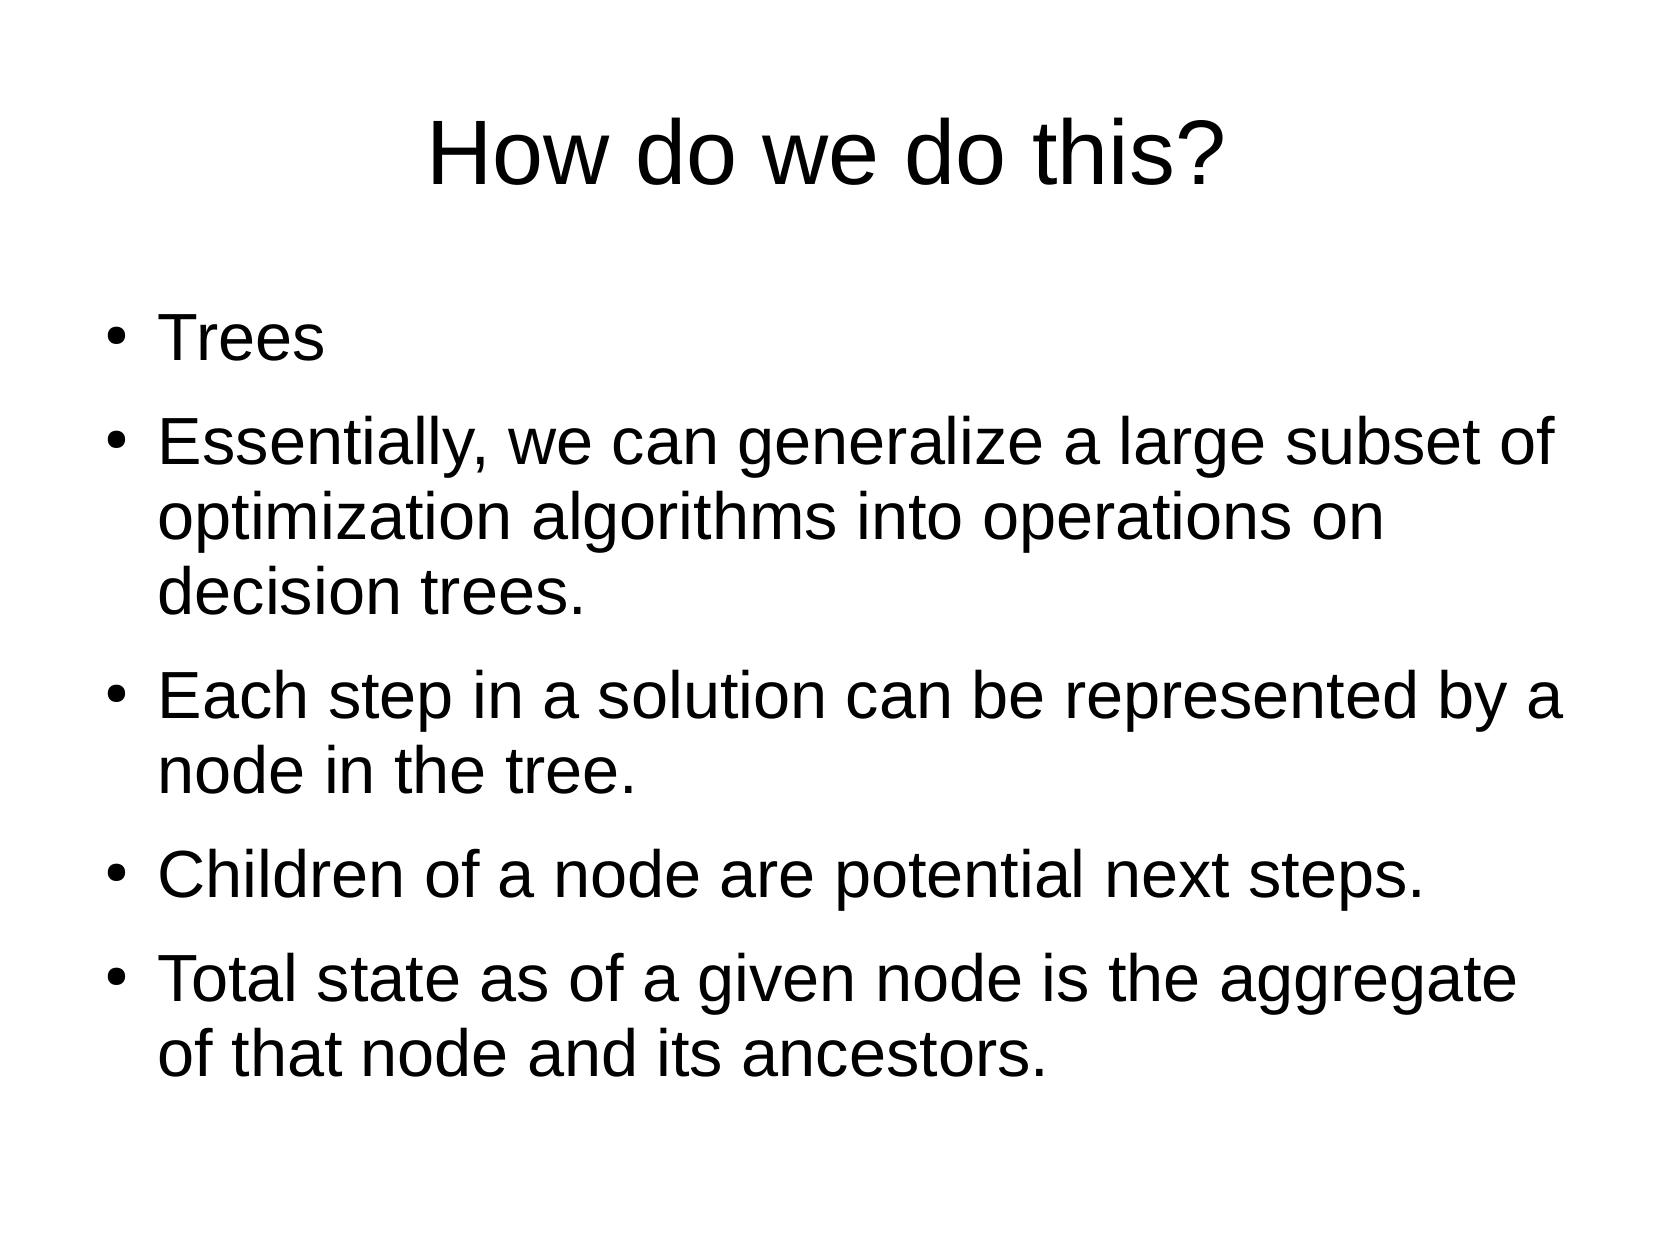

# How do we do this?
Trees
Essentially, we can generalize a large subset of optimization algorithms into operations on decision trees.
Each step in a solution can be represented by a node in the tree.
Children of a node are potential next steps.
Total state as of a given node is the aggregate of that node and its ancestors.